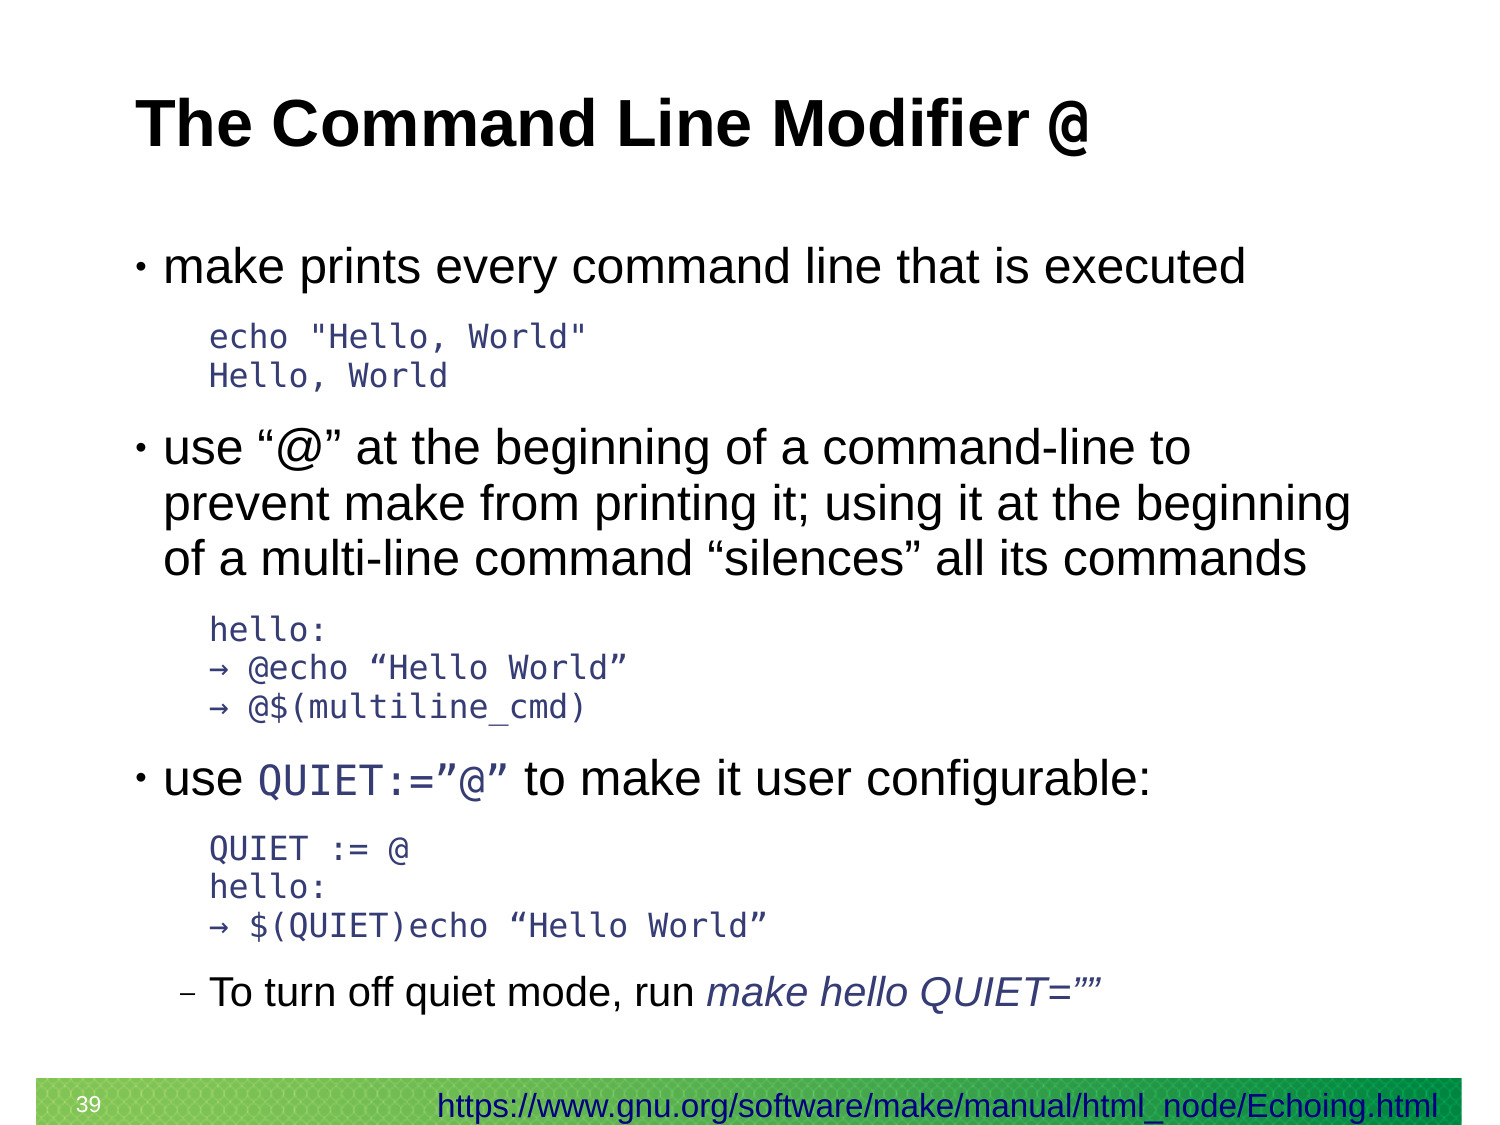

# The Command Line Modifier @
make prints every command line that is executed
echo "Hello, World"
Hello, World
use “@” at the beginning of a command-line to prevent make from printing it; using it at the beginning of a multi-line command “silences” all its commands
hello:
→ @echo “Hello World”
→ @$(multiline_cmd)
use QUIET:=”@” to make it user configurable:
QUIET := @
hello:
→ $(QUIET)echo “Hello World”
To turn off quiet mode, run make hello QUIET=””
https://www.gnu.org/software/make/manual/html_node/Echoing.html